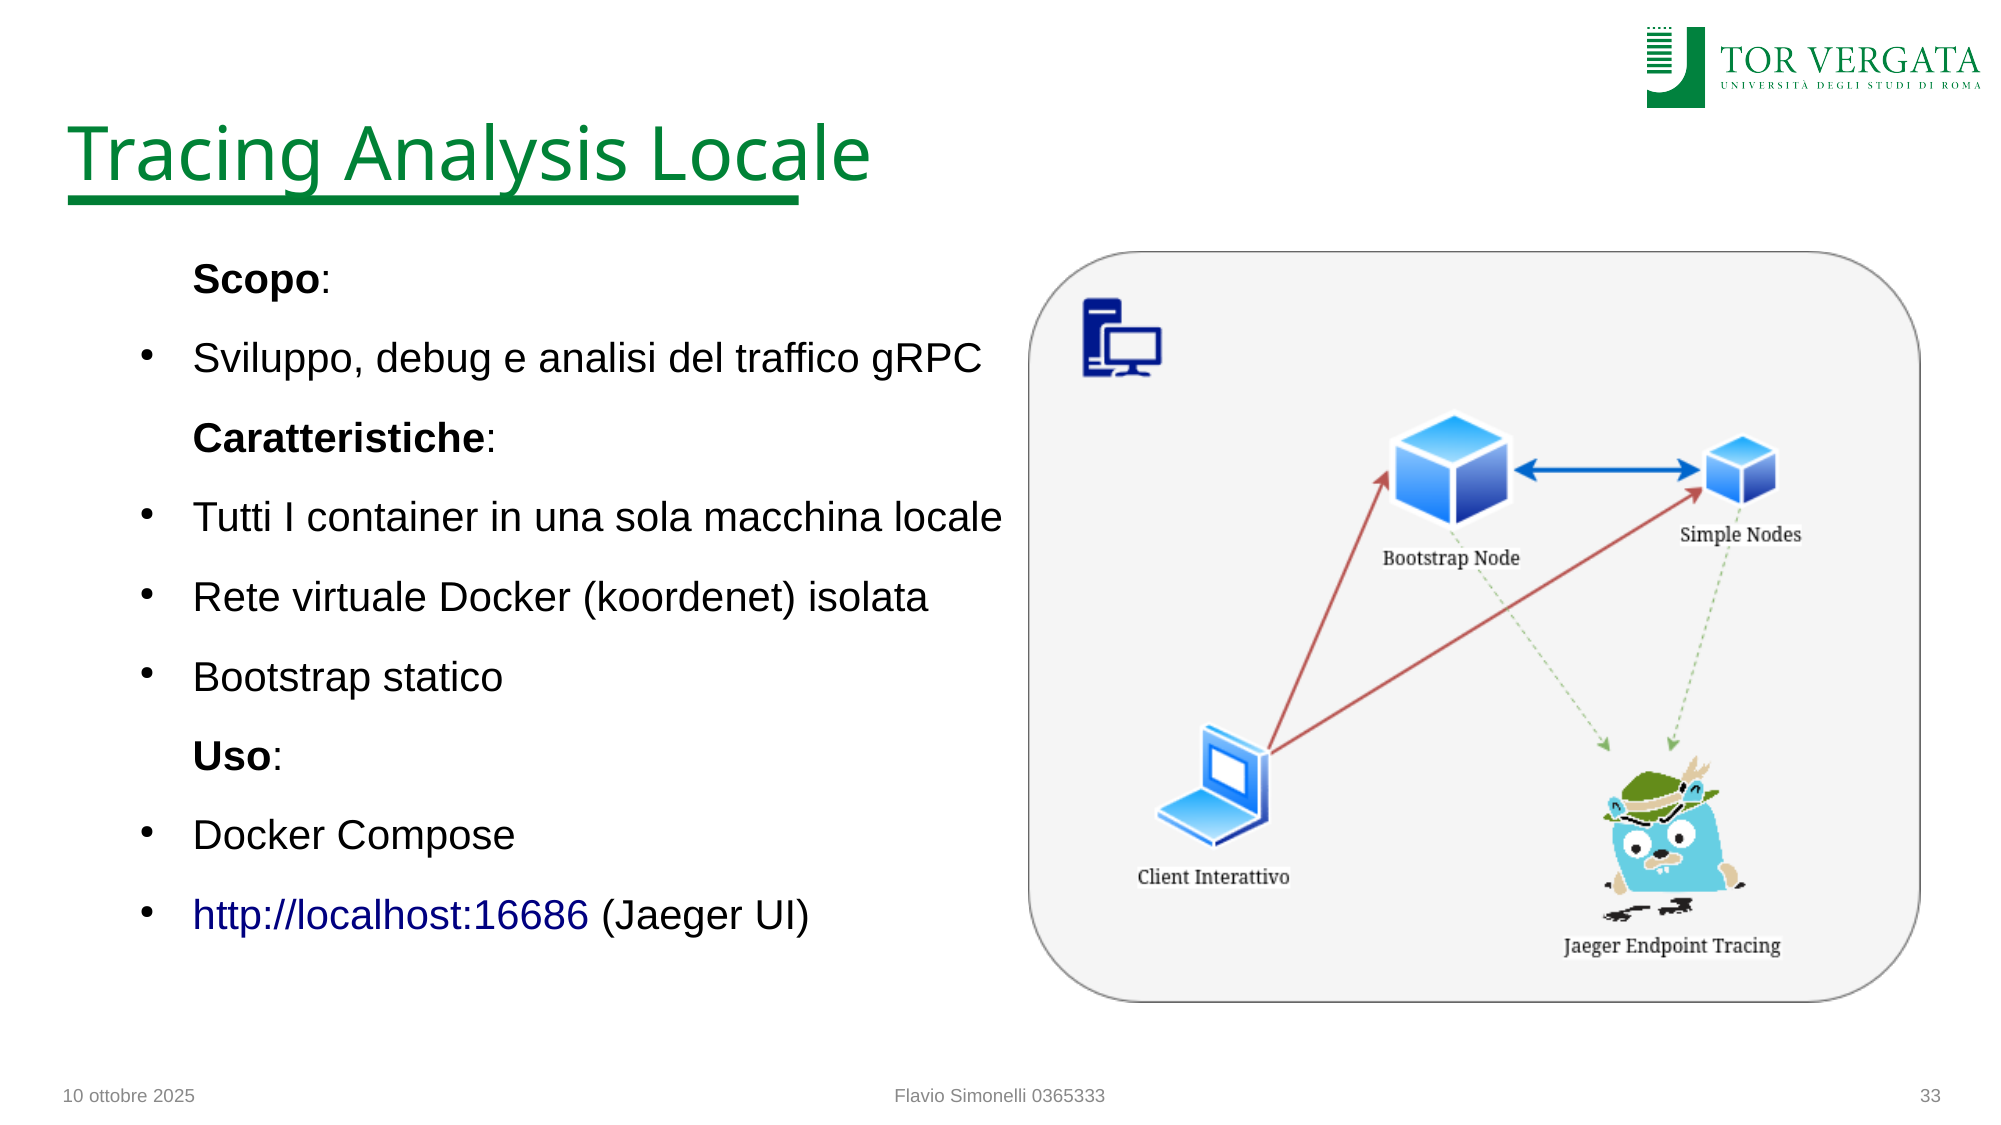

# Tracing Analysis Locale
Scopo:
Sviluppo, debug e analisi del traffico gRPC
Caratteristiche:
Tutti I container in una sola macchina locale
Rete virtuale Docker (koordenet) isolata
Bootstrap statico
Uso:
Docker Compose
http://localhost:16686 (Jaeger UI)
10 ottobre 2025
Flavio Simonelli 0365333
33